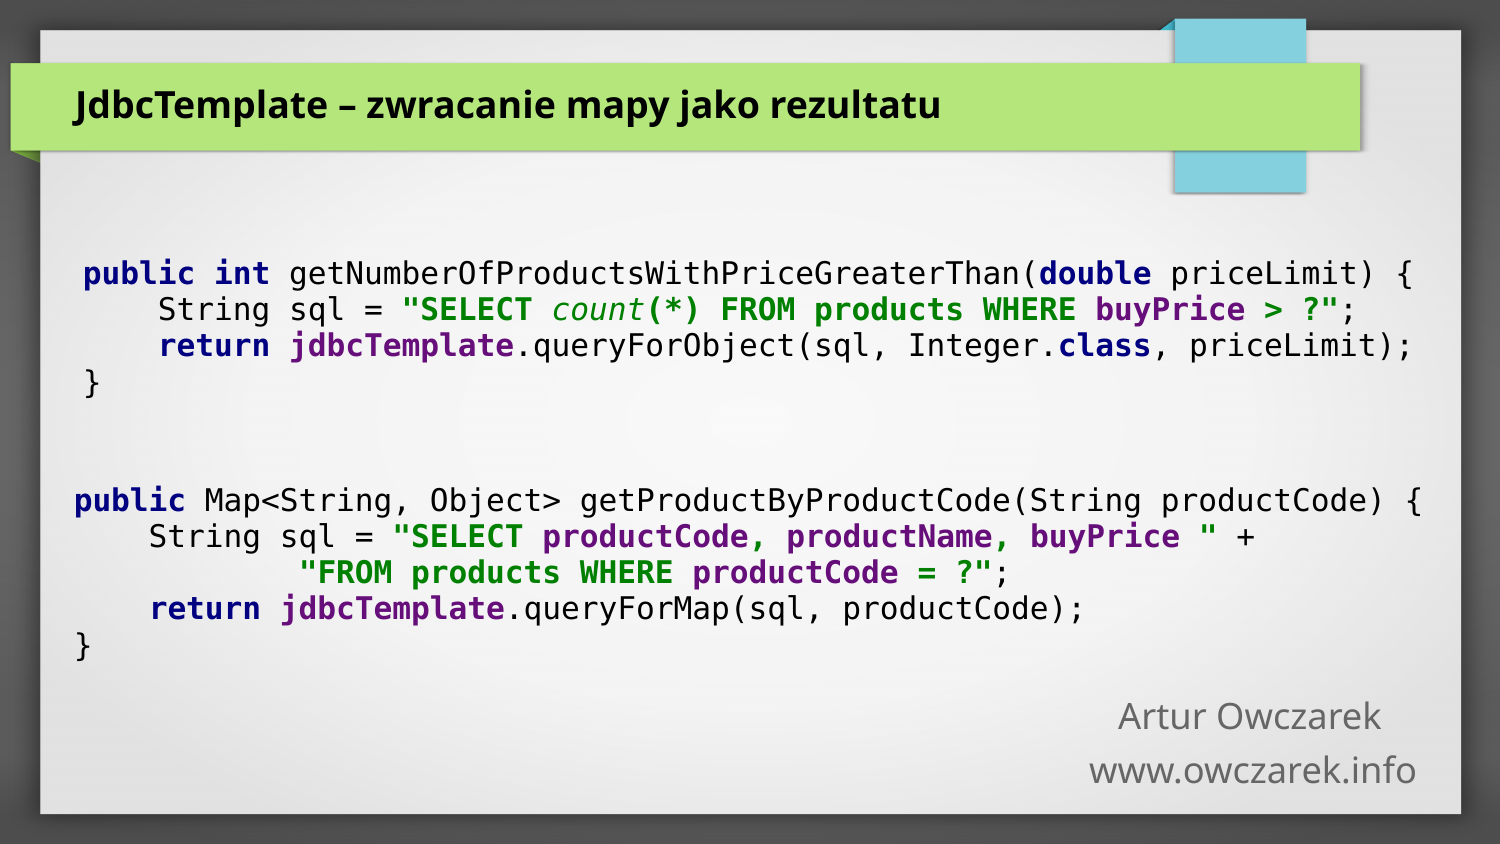

# JdbcTemplate – zwracanie mapy jako rezultatu
public int getNumberOfProductsWithPriceGreaterThan(double priceLimit) {
 String sql = "SELECT count(*) FROM products WHERE buyPrice > ?";
 return jdbcTemplate.queryForObject(sql, Integer.class, priceLimit);
}
public Map<String, Object> getProductByProductCode(String productCode) {
 String sql = "SELECT productCode, productName, buyPrice " +
 "FROM products WHERE productCode = ?";
 return jdbcTemplate.queryForMap(sql, productCode);
}
Artur Owczarek
www.owczarek.info